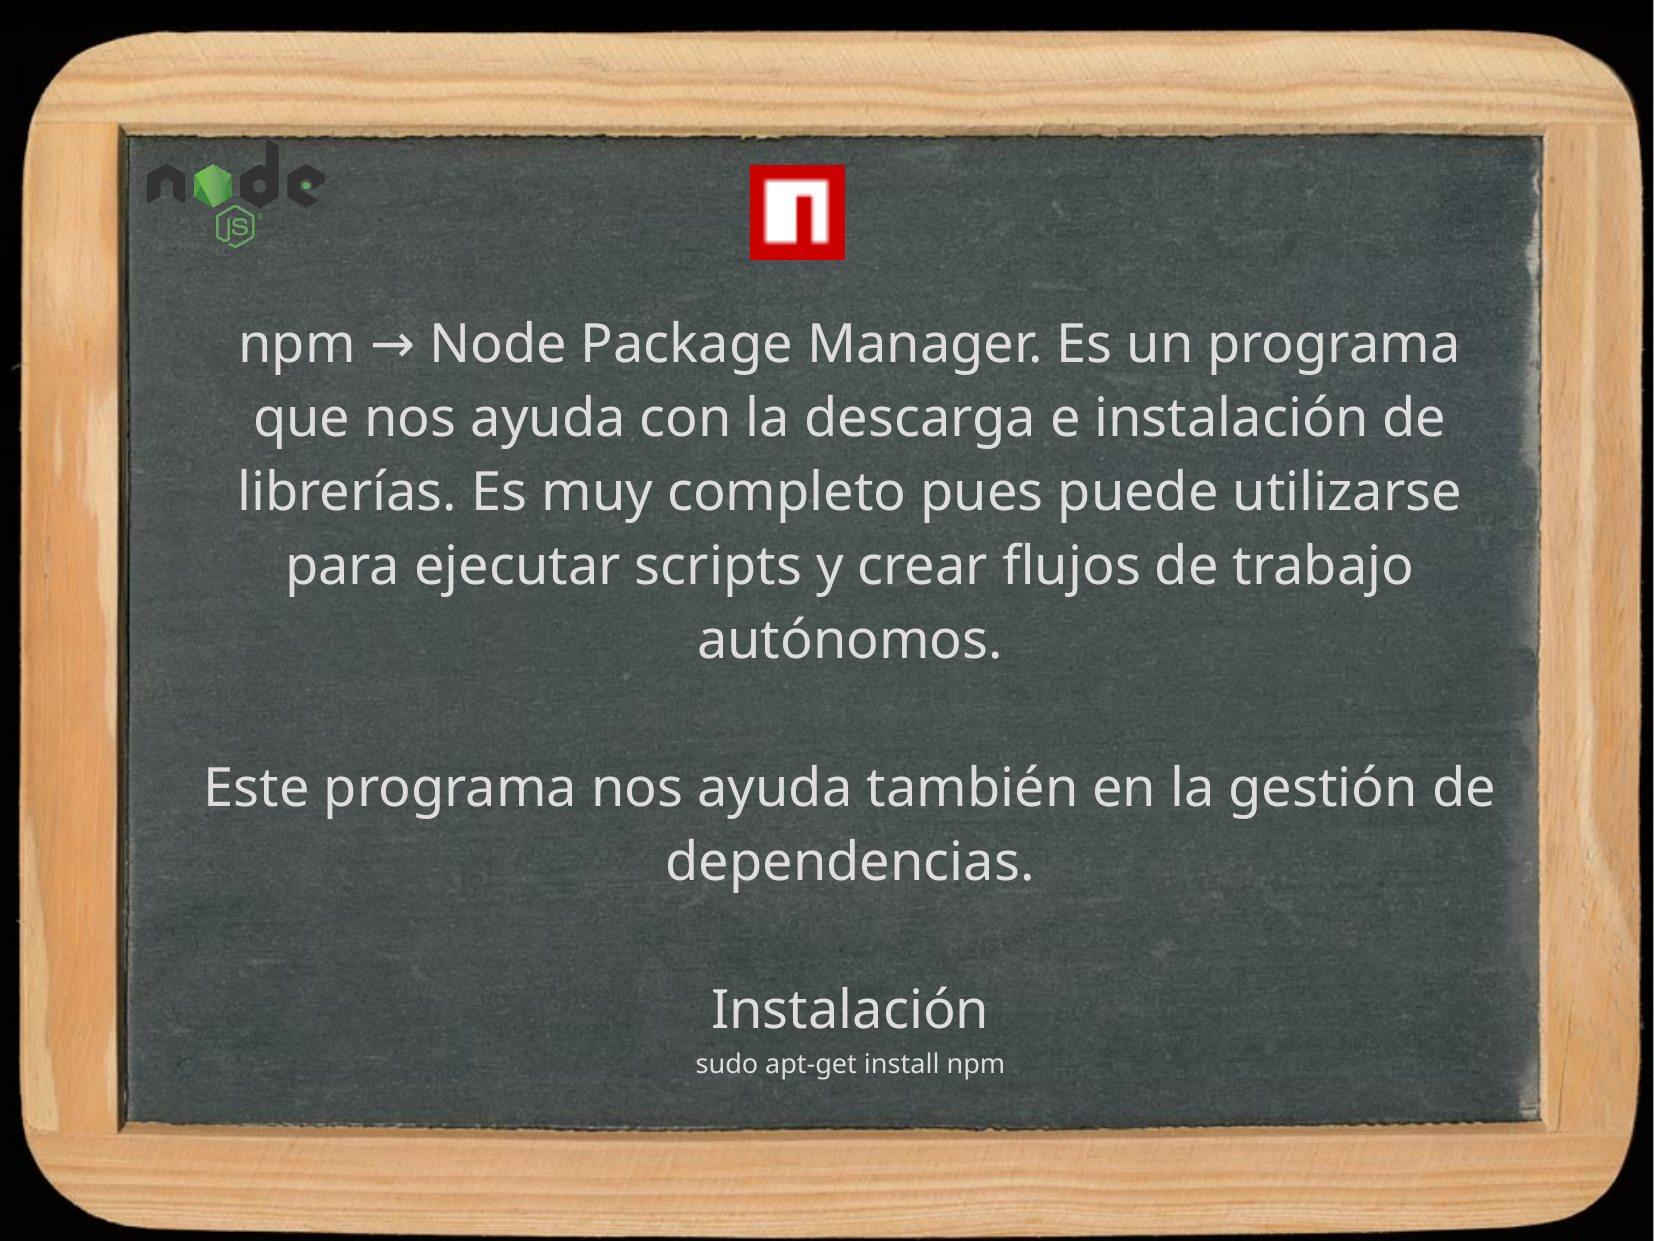

npm → Node Package Manager. Es un programa que nos ayuda con la descarga e instalación de librerías. Es muy completo pues puede utilizarse para ejecutar scripts y crear flujos de trabajo autónomos.
Este programa nos ayuda también en la gestión de dependencias.
Instalación
sudo apt-get install npm